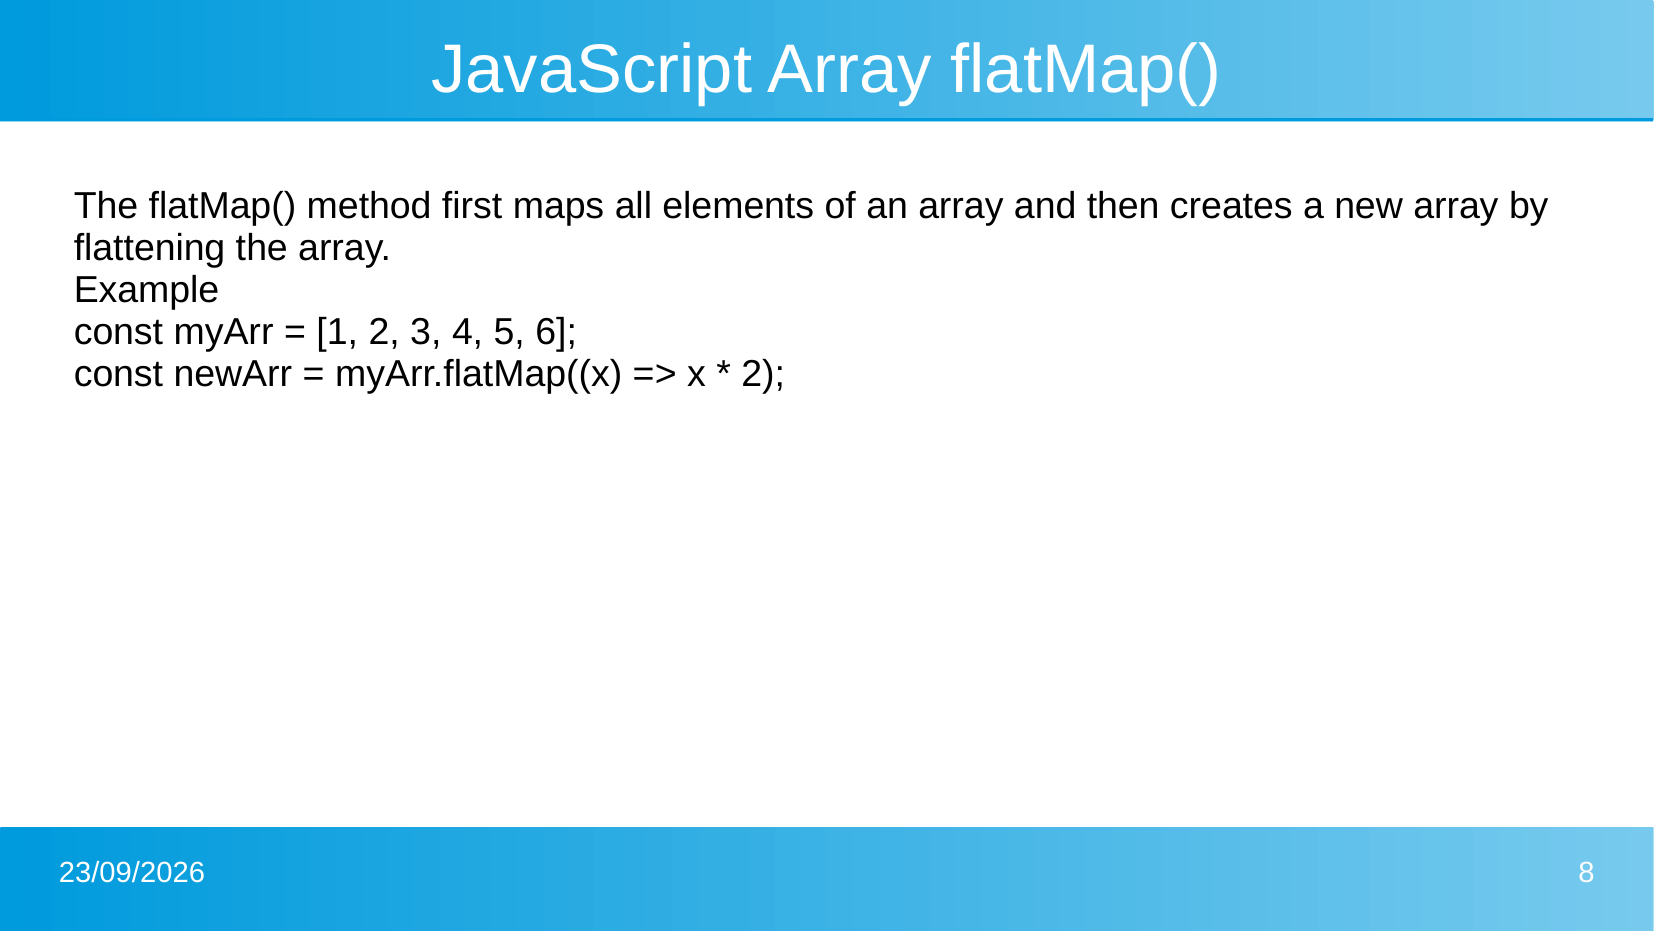

# JavaScript Array flatMap()
The flatMap() method first maps all elements of an array and then creates a new array by flattening the array.
Example
const myArr = [1, 2, 3, 4, 5, 6];
const newArr = myArr.flatMap((x) => x * 2);
8